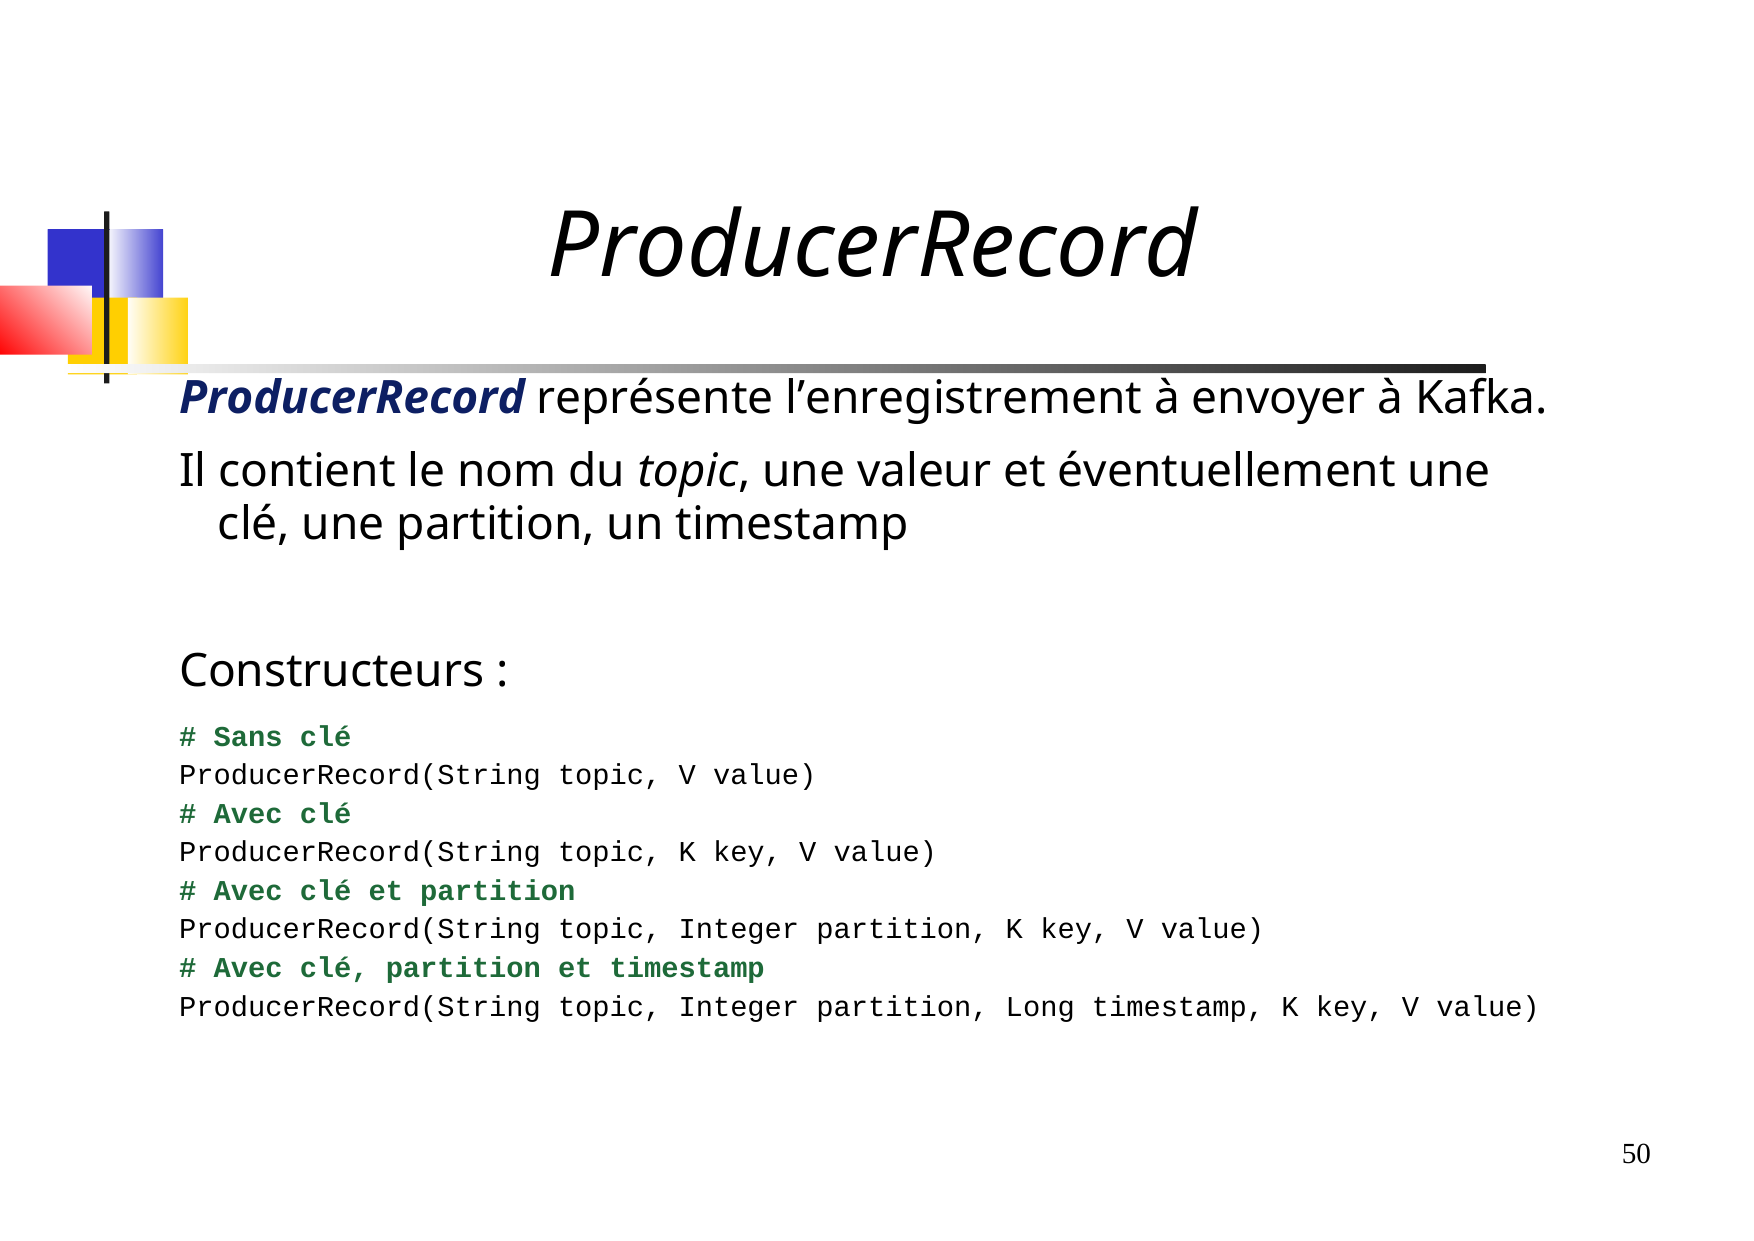

# ProducerRecord
ProducerRecord représente l’enregistrement à envoyer à Kafka.
Il contient le nom du topic, une valeur et éventuellement une clé, une partition, un timestamp
Constructeurs :
# Sans clé
ProducerRecord(String topic, V value)
# Avec clé
ProducerRecord(String topic, K key, V value)
# Avec clé et partition
ProducerRecord(String topic, Integer partition, K key, V value)
# Avec clé, partition et timestamp
ProducerRecord(String topic, Integer partition, Long timestamp, K key, V value)